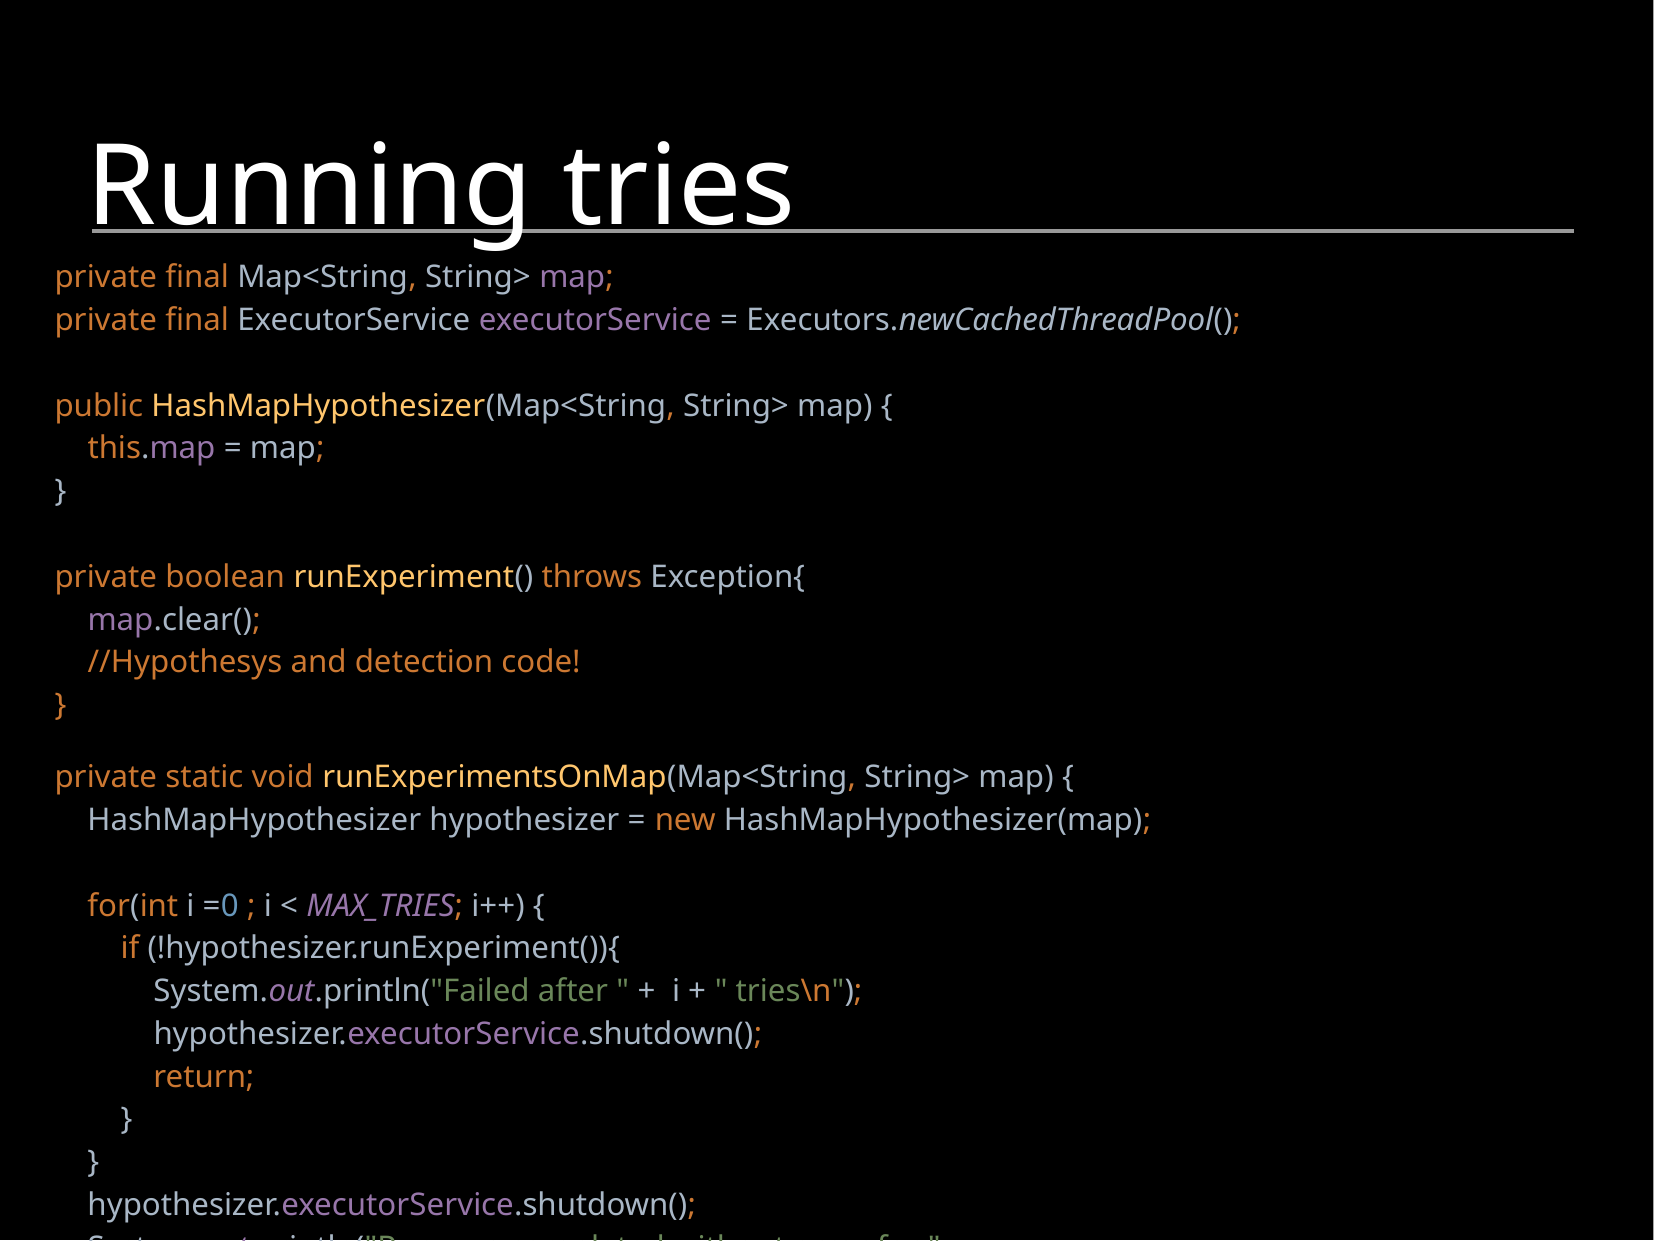

# Running tries
private final Map<String, String> map;
private final ExecutorService executorService = Executors.newCachedThreadPool();
public HashMapHypothesizer(Map<String, String> map) {
 this.map = map;
}
private boolean runExperiment() throws Exception{
 map.clear();
 //Hypothesys and detection code!
}
private static void runExperimentsOnMap(Map<String, String> map) {
 HashMapHypothesizer hypothesizer = new HashMapHypothesizer(map);
 for(int i =0 ; i < MAX_TRIES; i++) {
 if (!hypothesizer.runExperiment()){
 System.out.println("Failed after " + i + " tries\n");
 hypothesizer.executorService.shutdown();
 return;
 }
 }
 hypothesizer.executorService.shutdown();
 System.out.println("Run was completed without error for "
 + MAX_TRIES + " # of experiment tries \n");
}